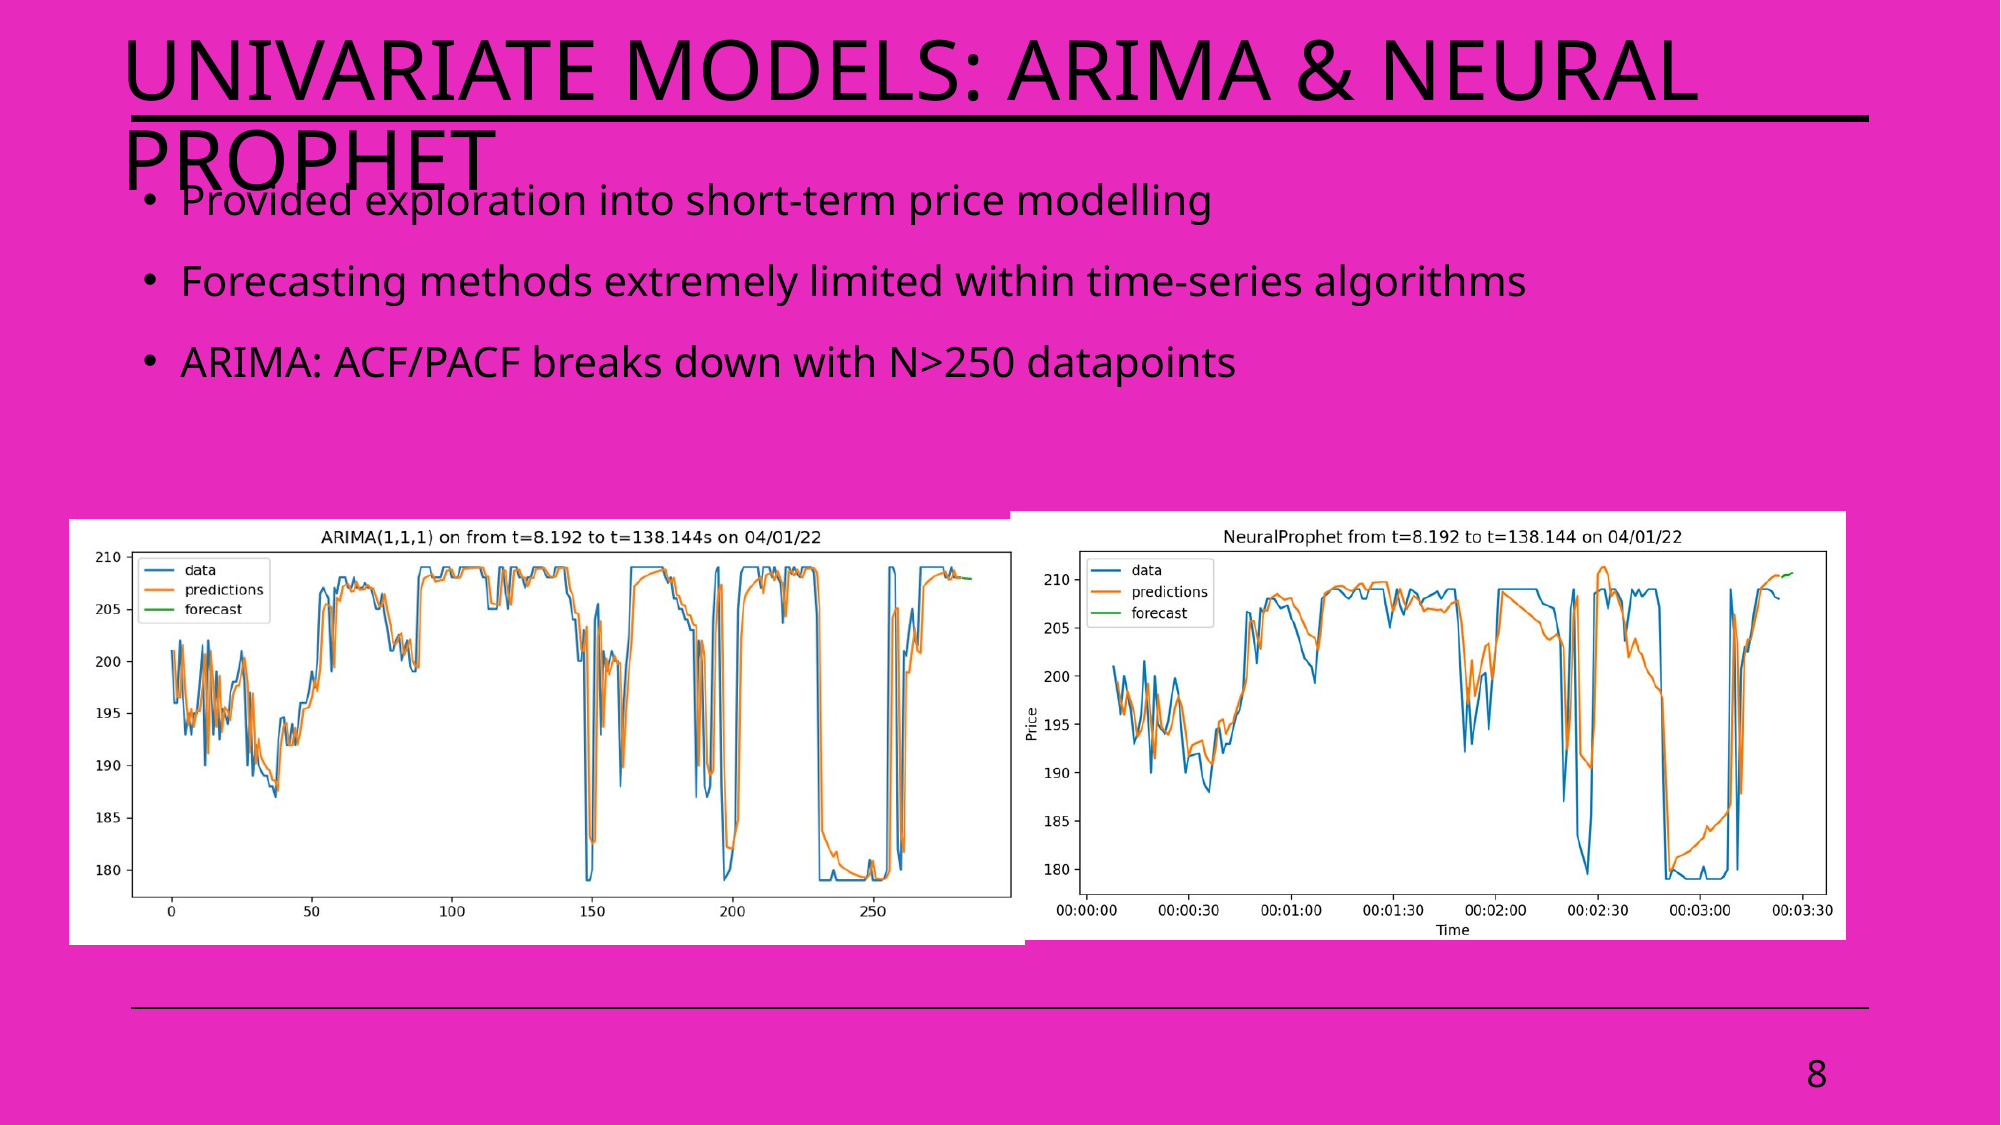

# Univariate Models: aRIMA & Neural prophet
Provided exploration into short-term price modelling
Forecasting methods extremely limited within time-series algorithms
ARIMA: ACF/PACF breaks down with N>250 datapoints